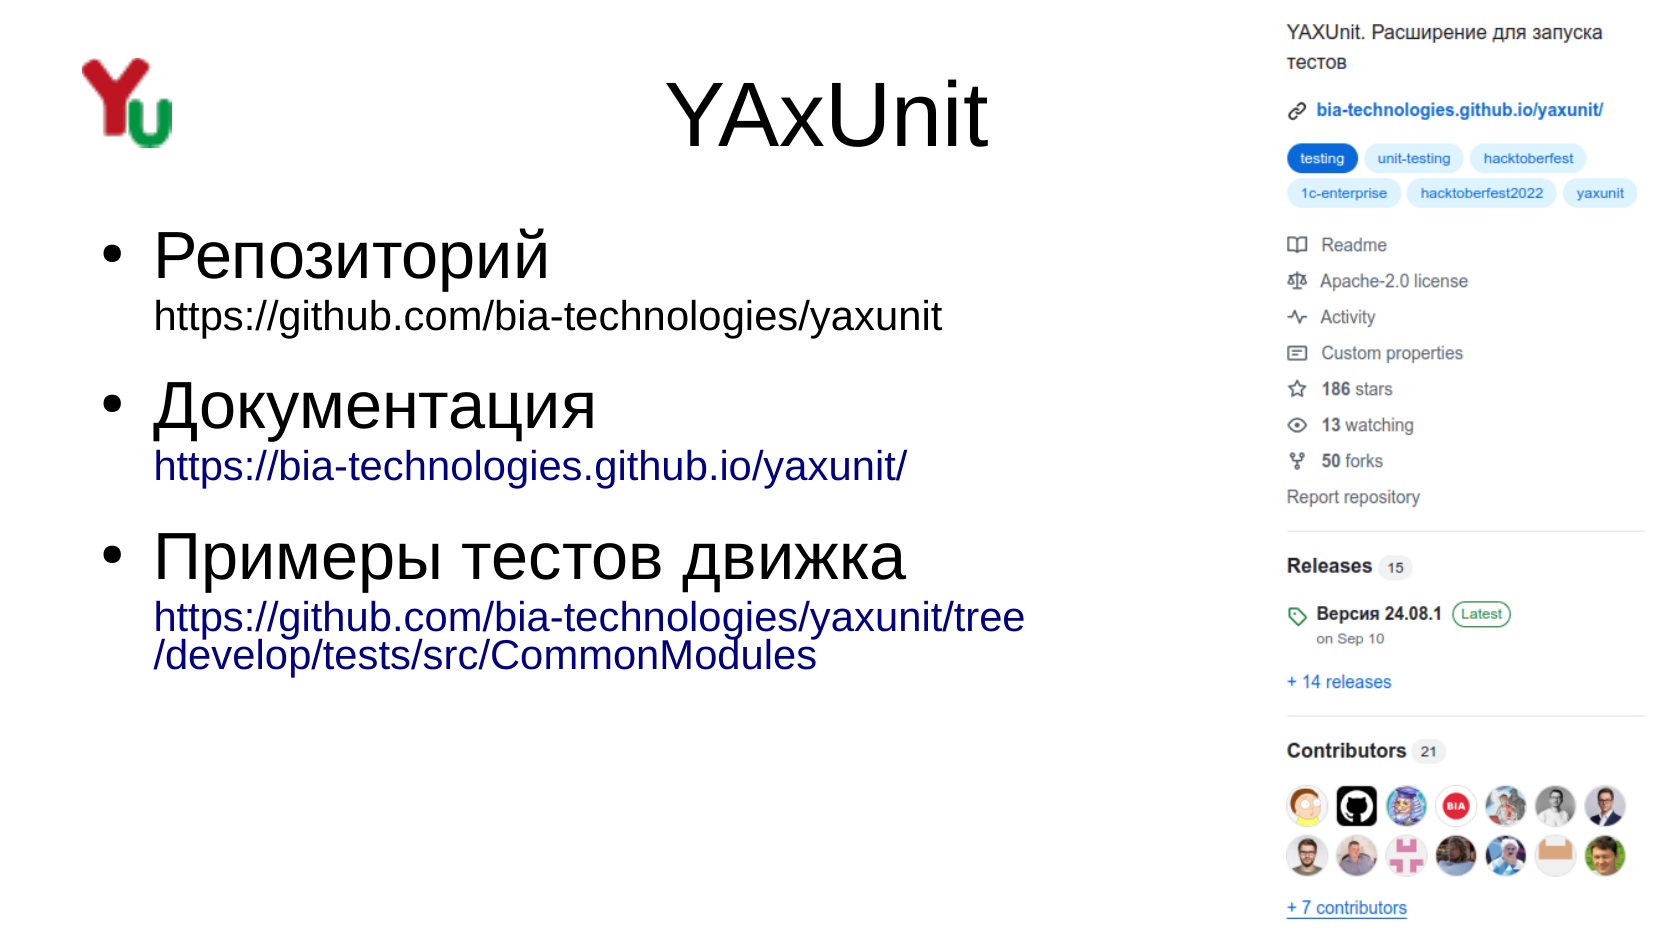

# YAxUnit
Репозиторий
https://github.com/bia-technologies/yaxunit
Документация
https://bia-technologies.github.io/yaxunit/
Примеры тестов движка
https://github.com/bia-technologies/yaxunit/tree/develop/tests/src/CommonModules